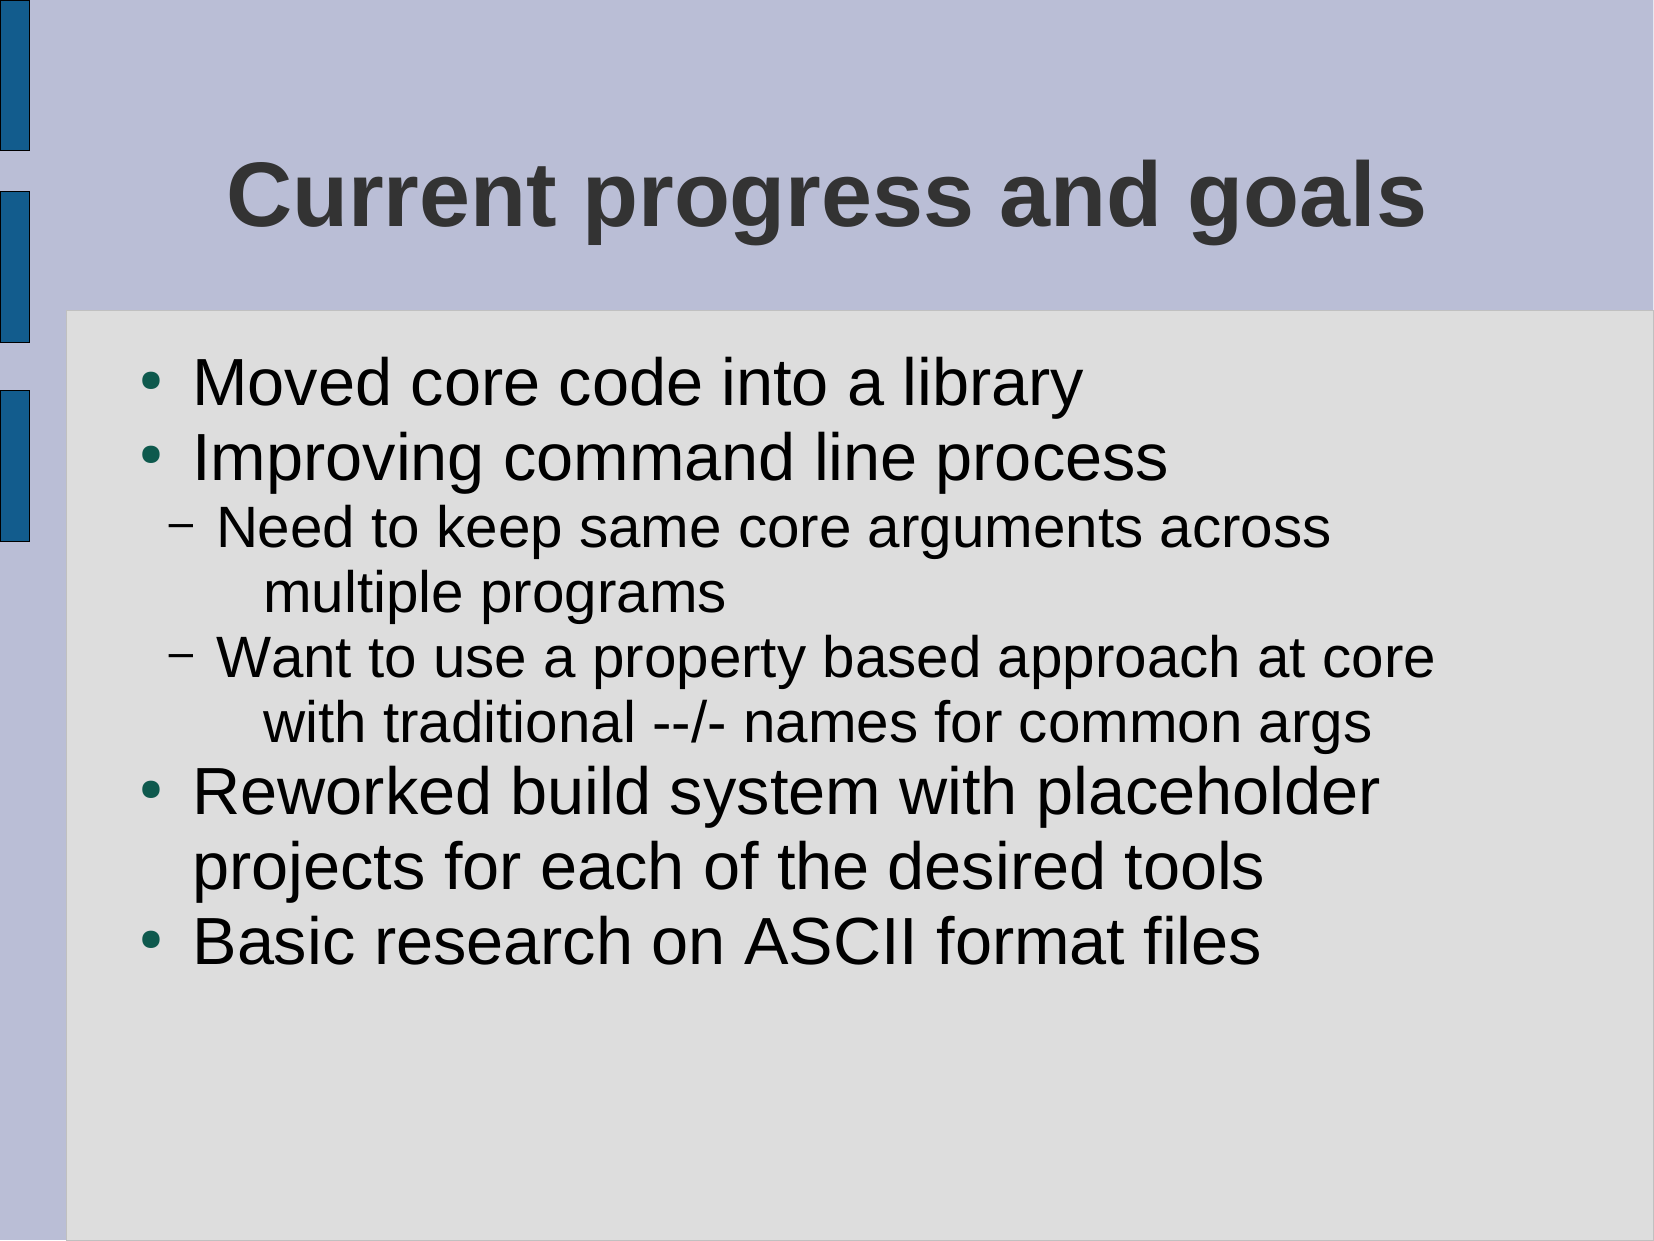

# Current progress and goals
Moved core code into a library
Improving command line process
Need to keep same core arguments across multiple programs
Want to use a property based approach at core with traditional --/- names for common args
Reworked build system with placeholder projects for each of the desired tools
Basic research on ASCII format files